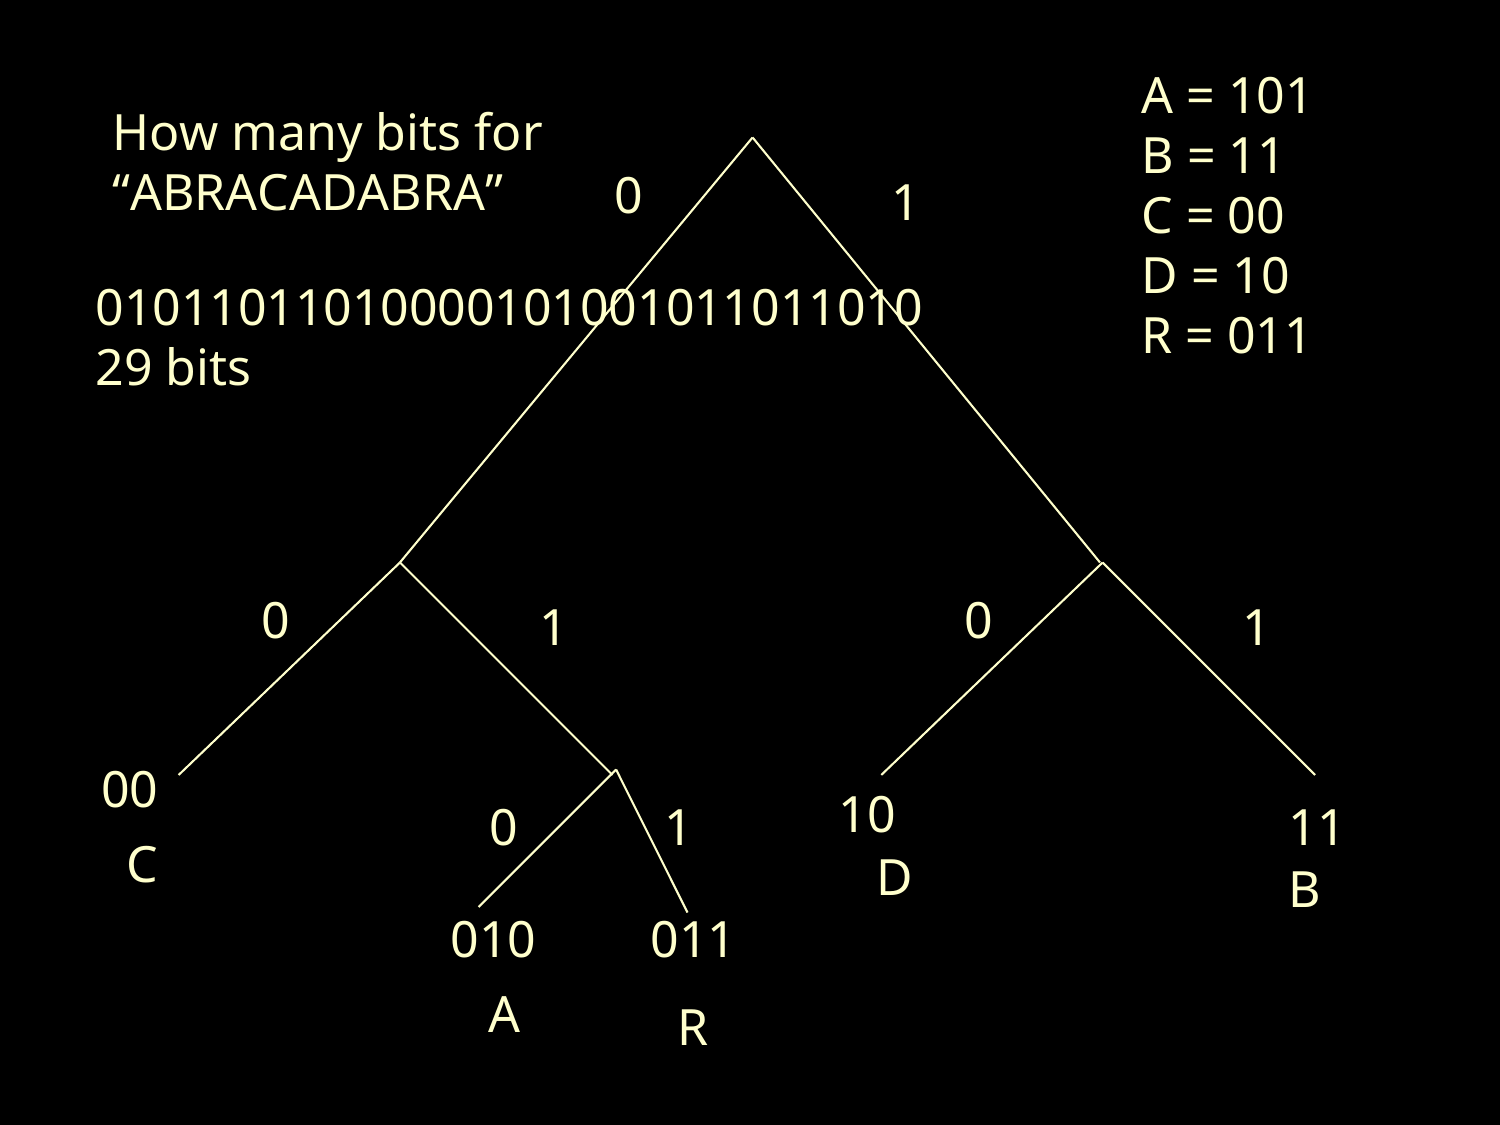

A = 101
B = 11
C = 00
D = 10
R = 011
How many bits for
“ABRACADABRA”
0
1
01011011010000101001011011010
29 bits
0
0
1
1
00
10
0
1
11
C
D
B
010
011
A
R